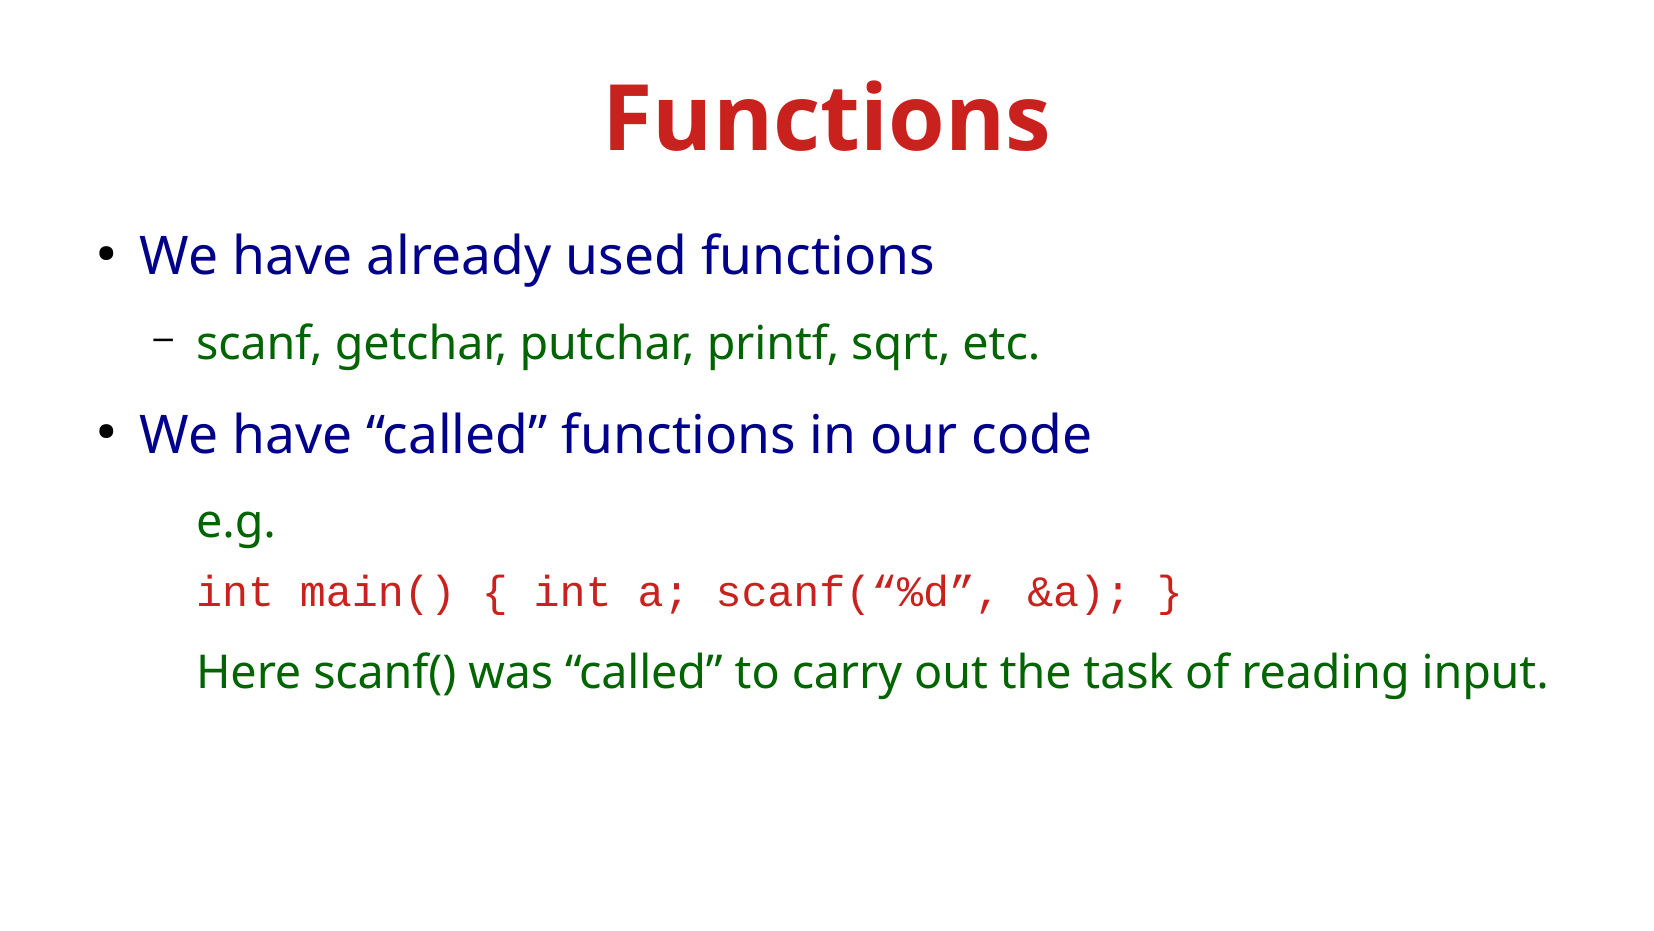

# Functions
We have already used functions
scanf, getchar, putchar, printf, sqrt, etc.
We have “called” functions in our code
e.g.
int main() { int a; scanf(“%d”, &a); }
Here scanf() was “called” to carry out the task of reading input.